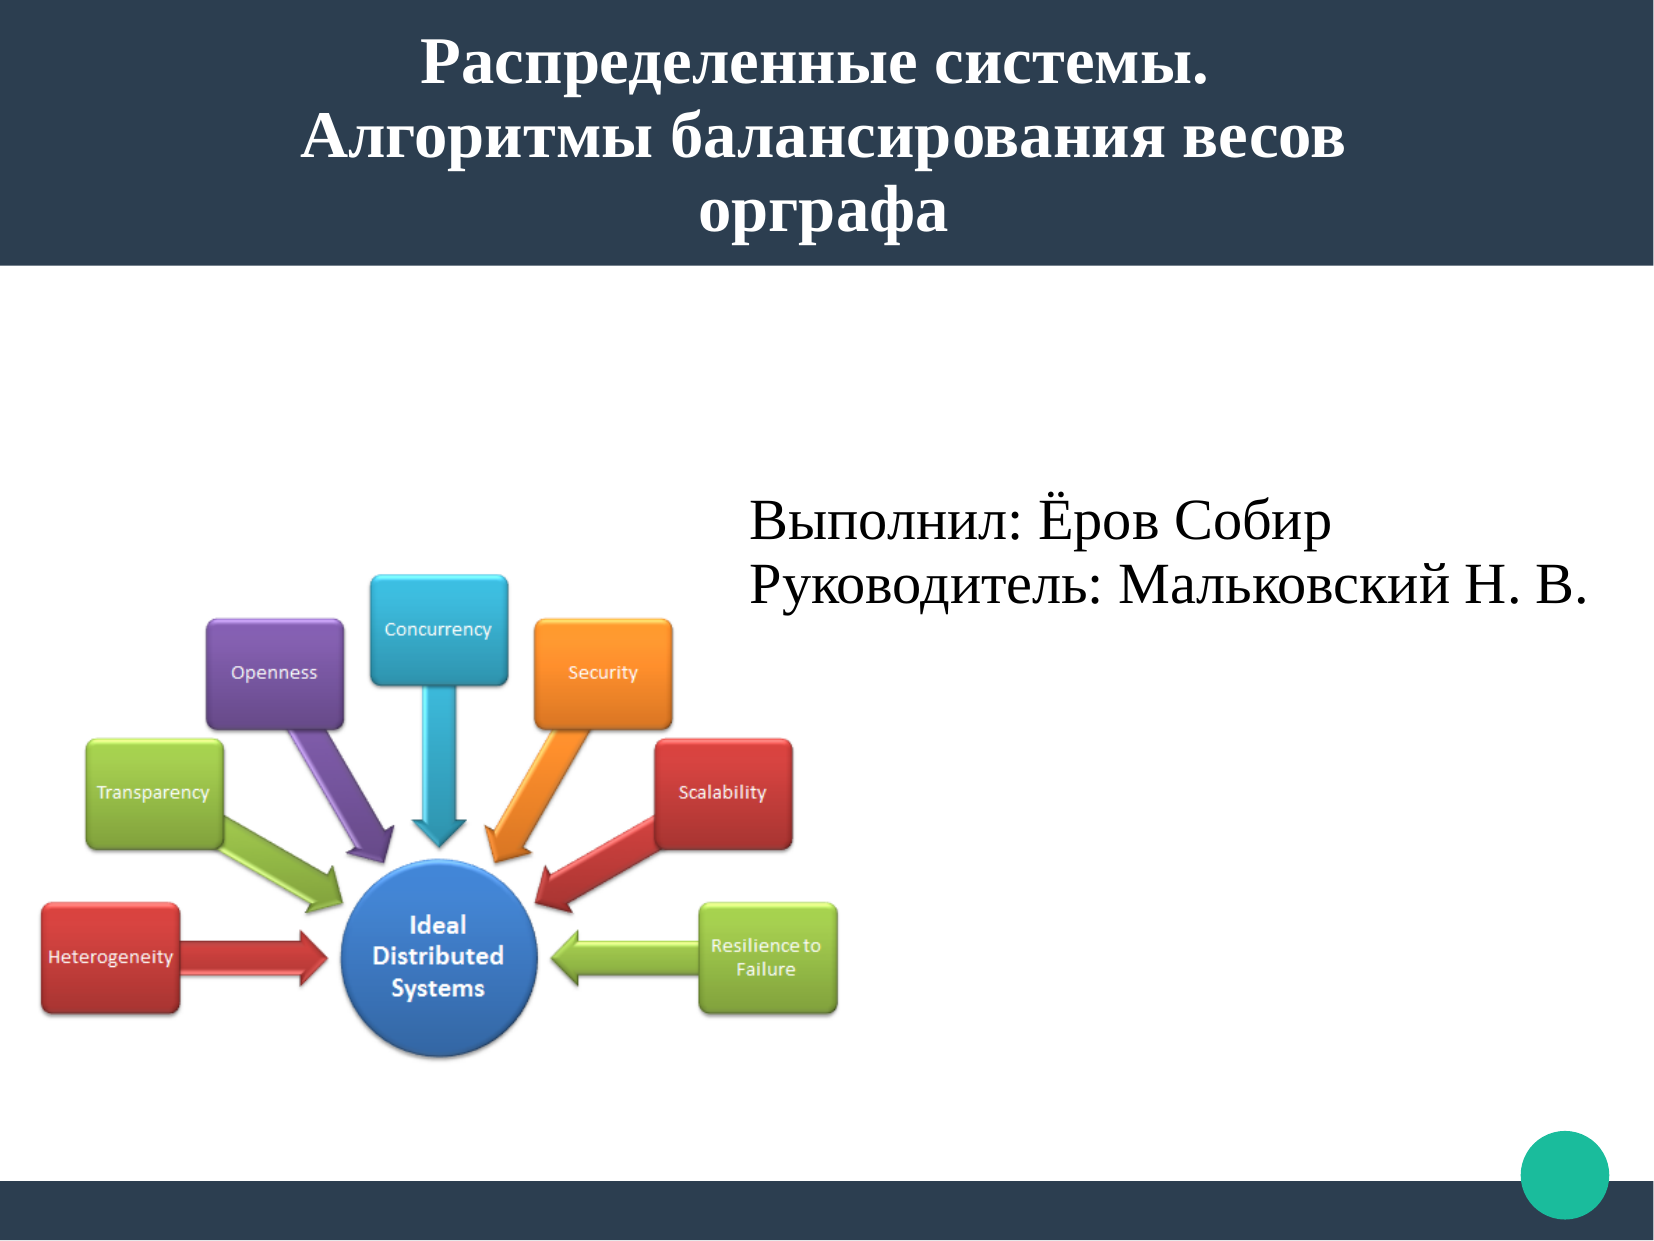

# Распределенные системы. Алгоритмы балансирования весов орграфа
Выполнил: Ёров Собир
Руководитель: Мальковский Н. В.